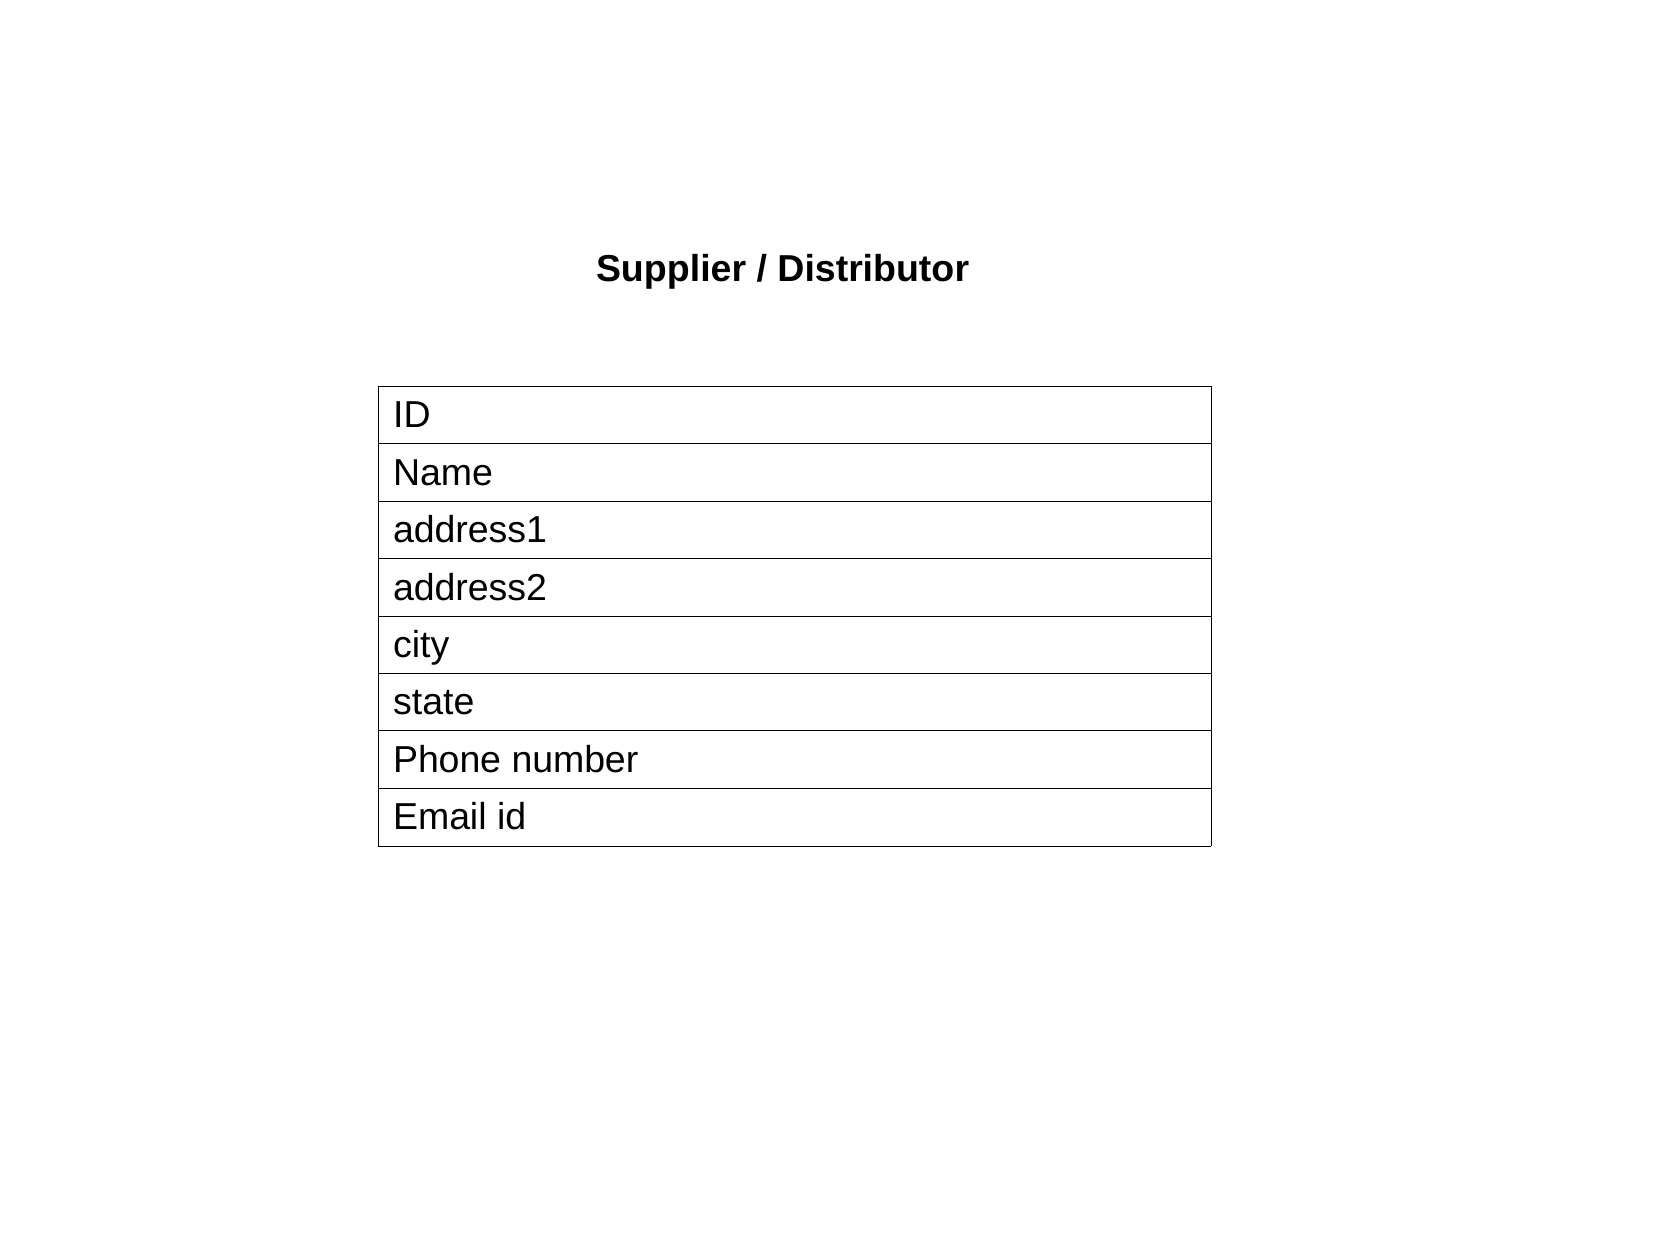

Supplier / Distributor
| ID |
| --- |
| Name |
| address1 |
| address2 |
| city |
| state |
| Phone number |
| Email id |